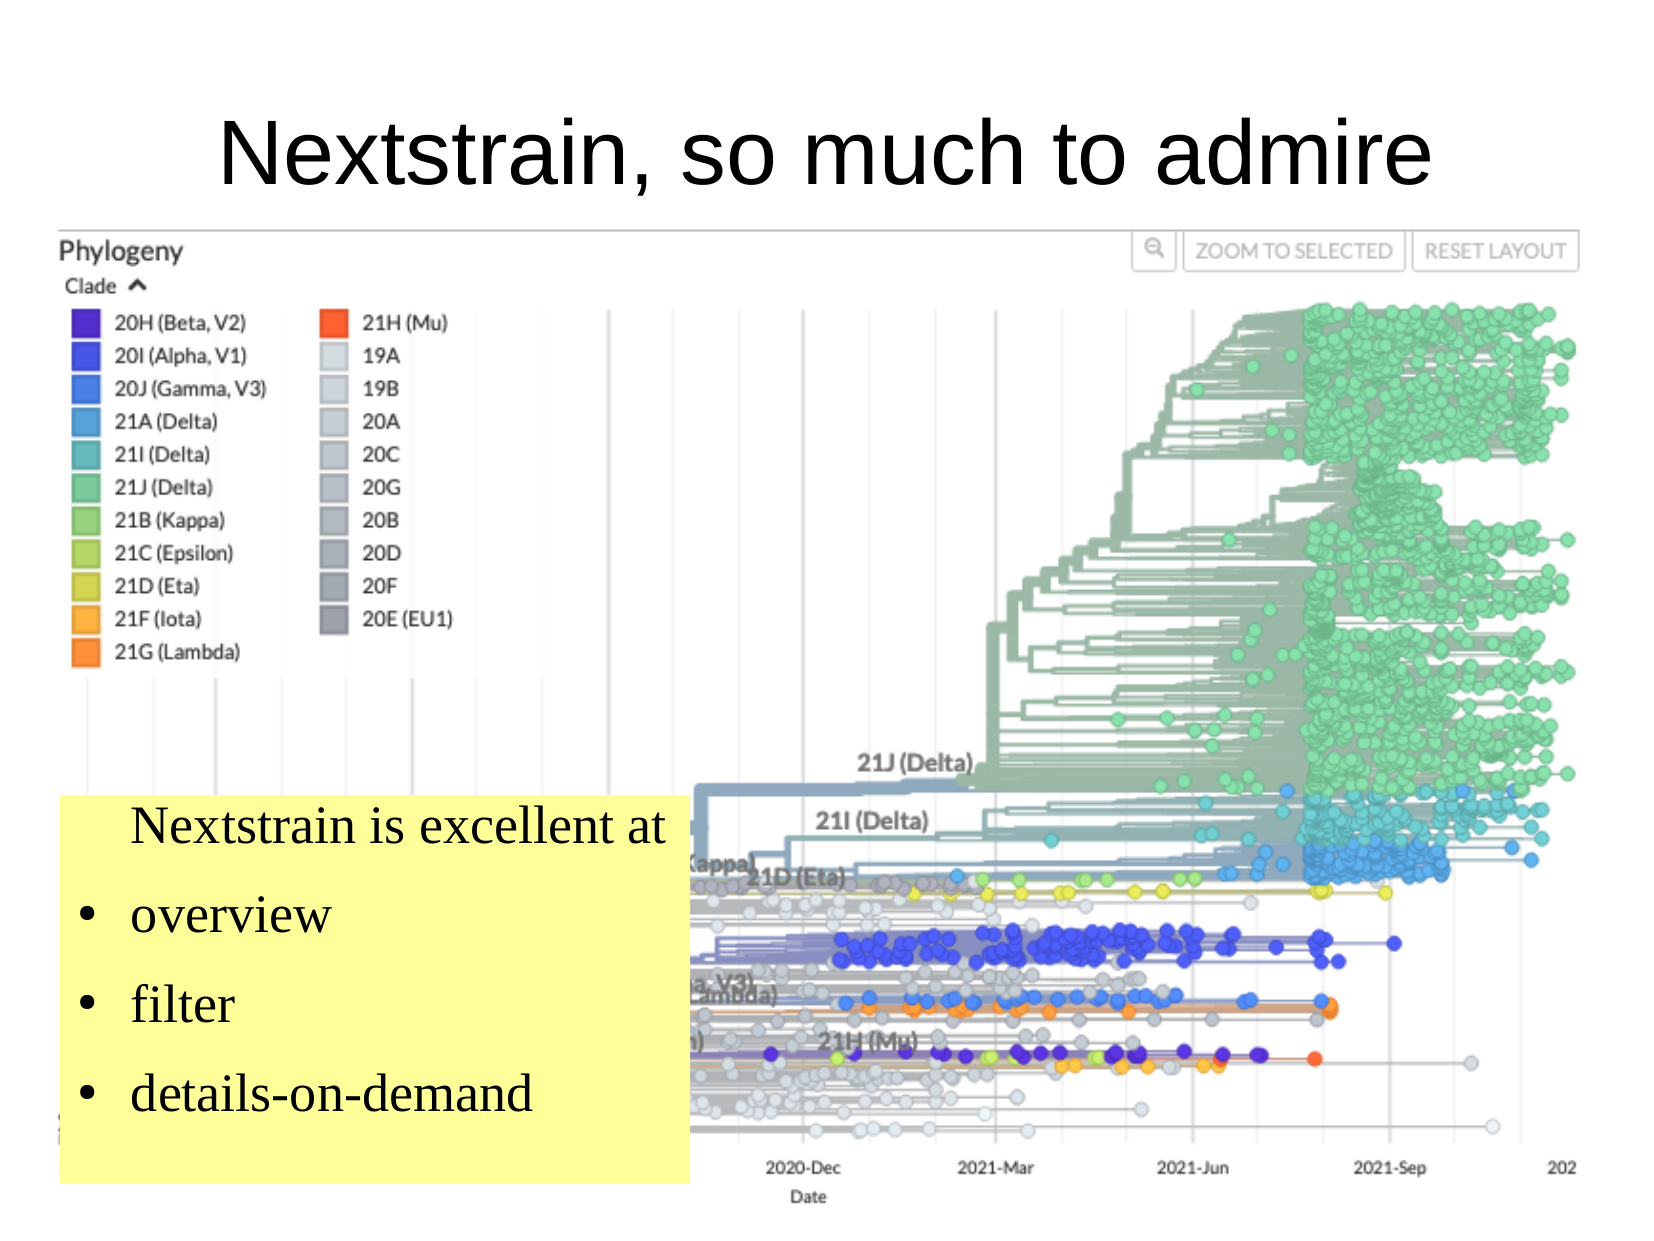

# Nextstrain, so much to admire
Nextstrain is excellent at
overview
filter
details-on-demand